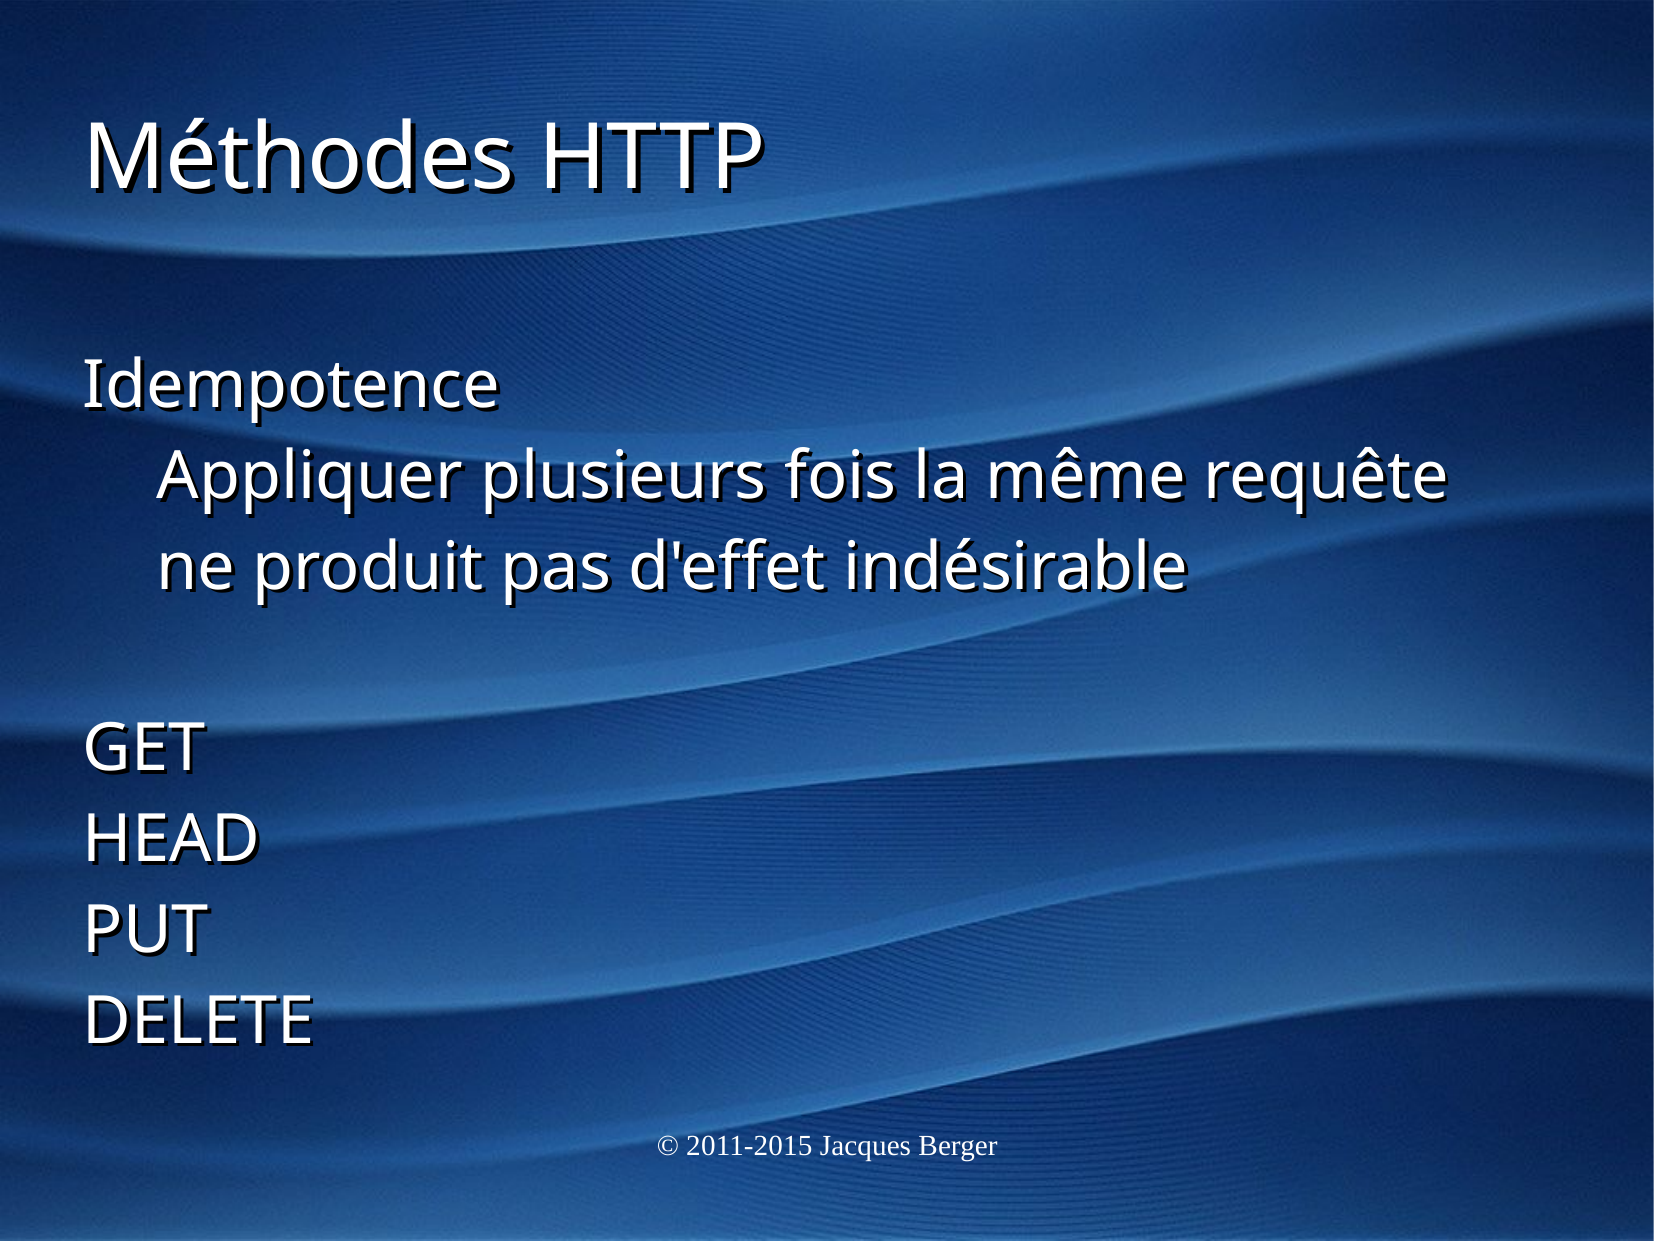

# Méthodes HTTP
Idempotence
	Appliquer plusieurs fois la même requête
	ne produit pas d'effet indésirable
GET
HEAD
PUT
DELETE
© 2011-2015 Jacques Berger